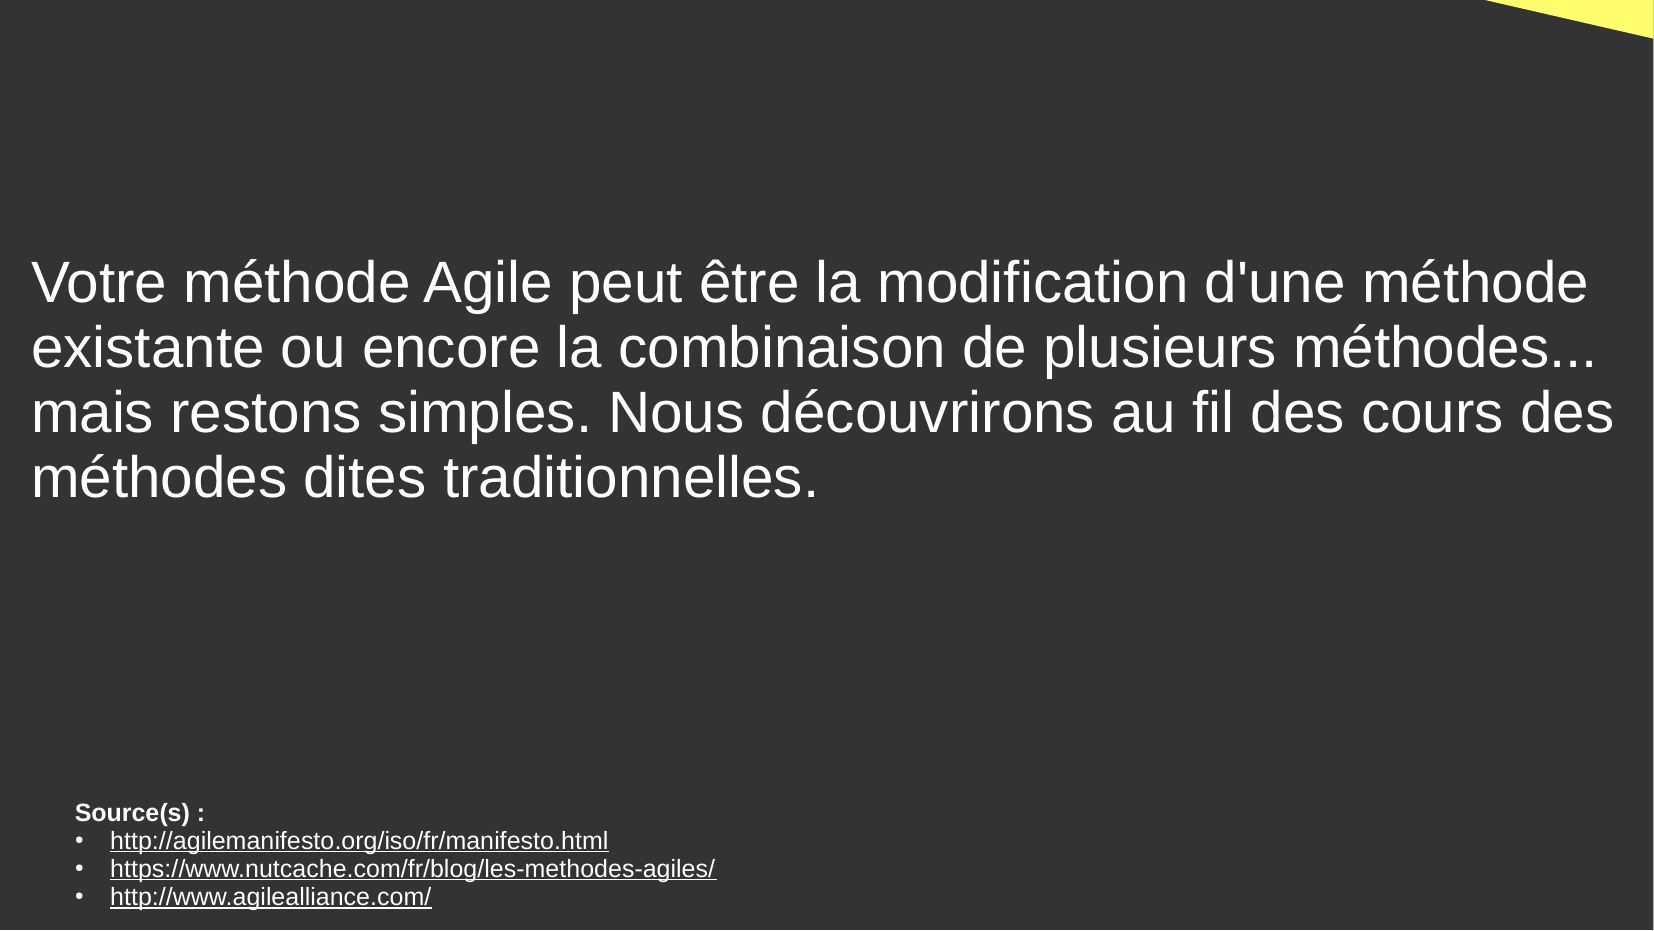

# Votre méthode Agile peut être la modification d'une méthode existante ou encore la combinaison de plusieurs méthodes... mais restons simples. Nous découvrirons au fil des cours des méthodes dites traditionnelles.
Source(s) :
http://agilemanifesto.org/iso/fr/manifesto.html
https://www.nutcache.com/fr/blog/les-methodes-agiles/
http://www.agilealliance.com/